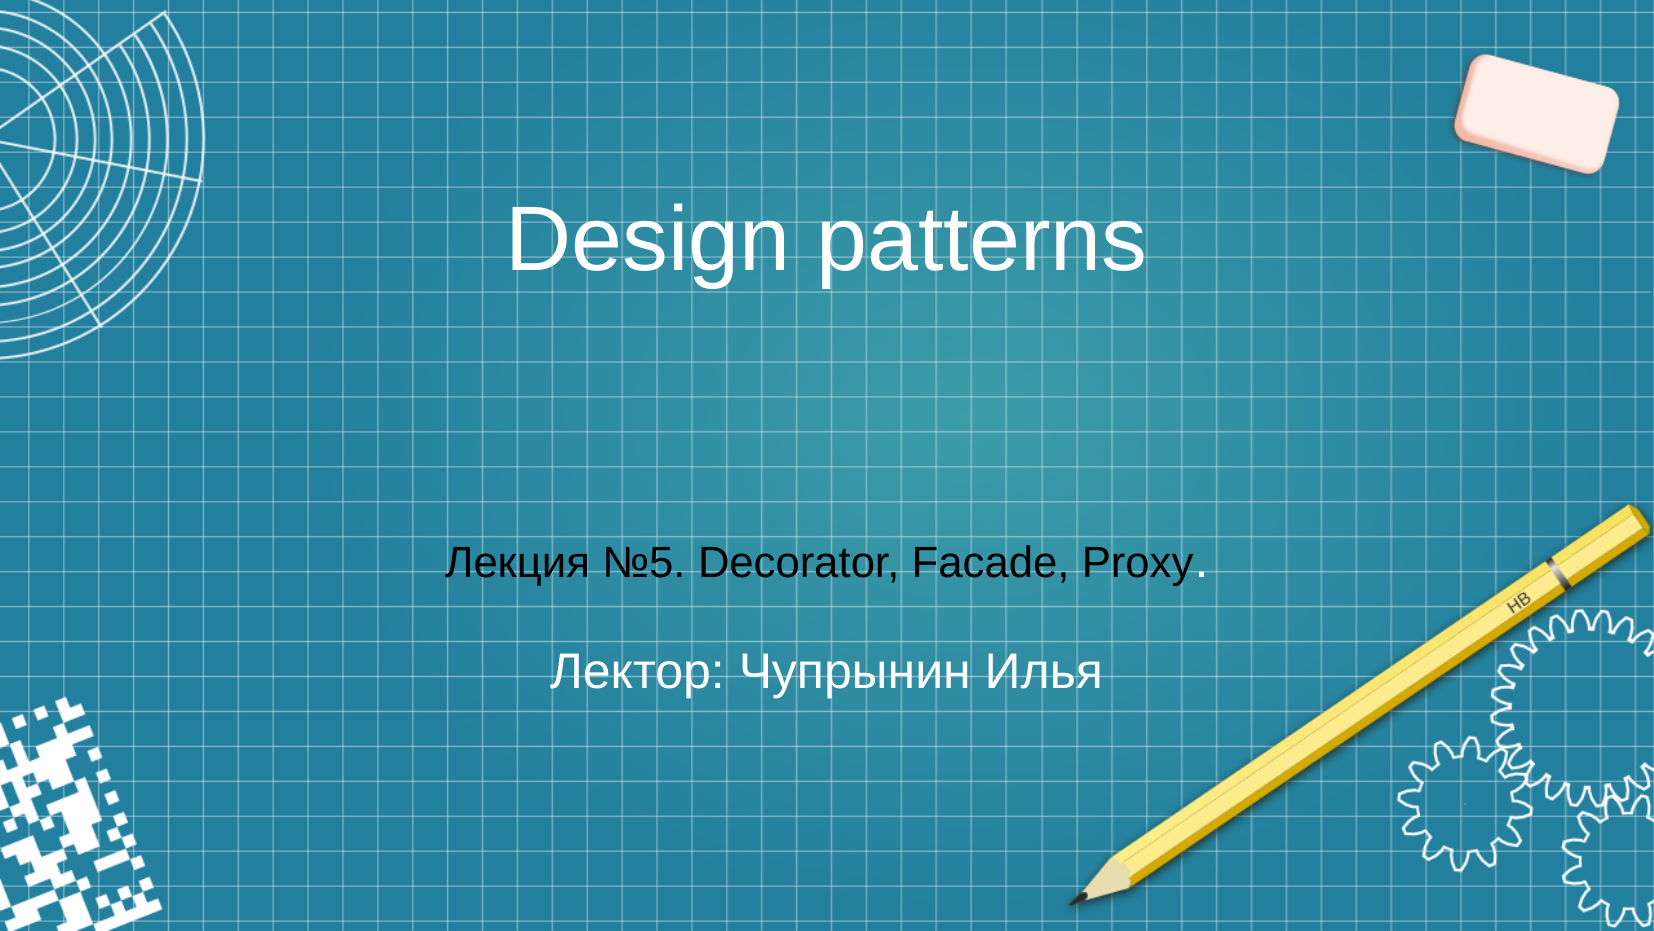

# Design patterns
Лекция №5. Decorator, Facade, Proxy.
Лектор: Чупрынин Илья